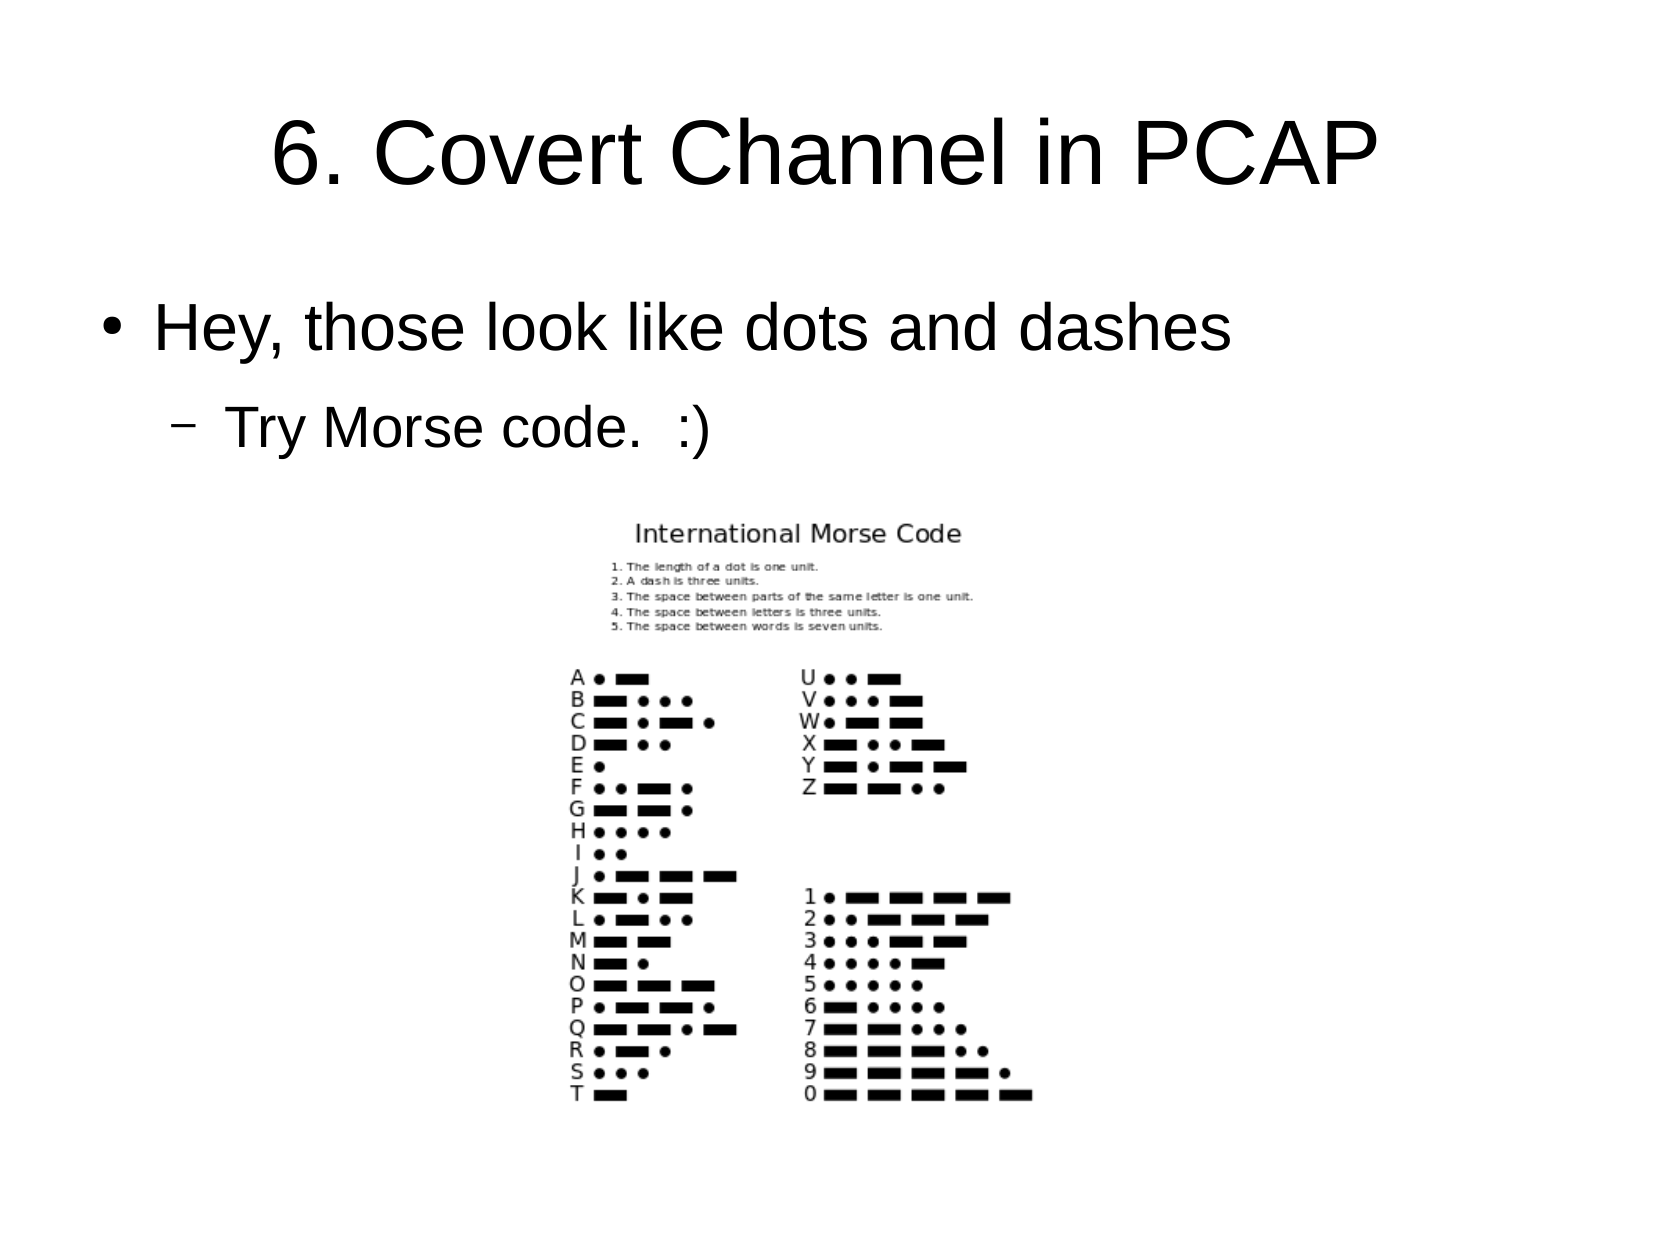

# 6. Covert Channel in PCAP
Hey, those look like dots and dashes
Try Morse code. :)